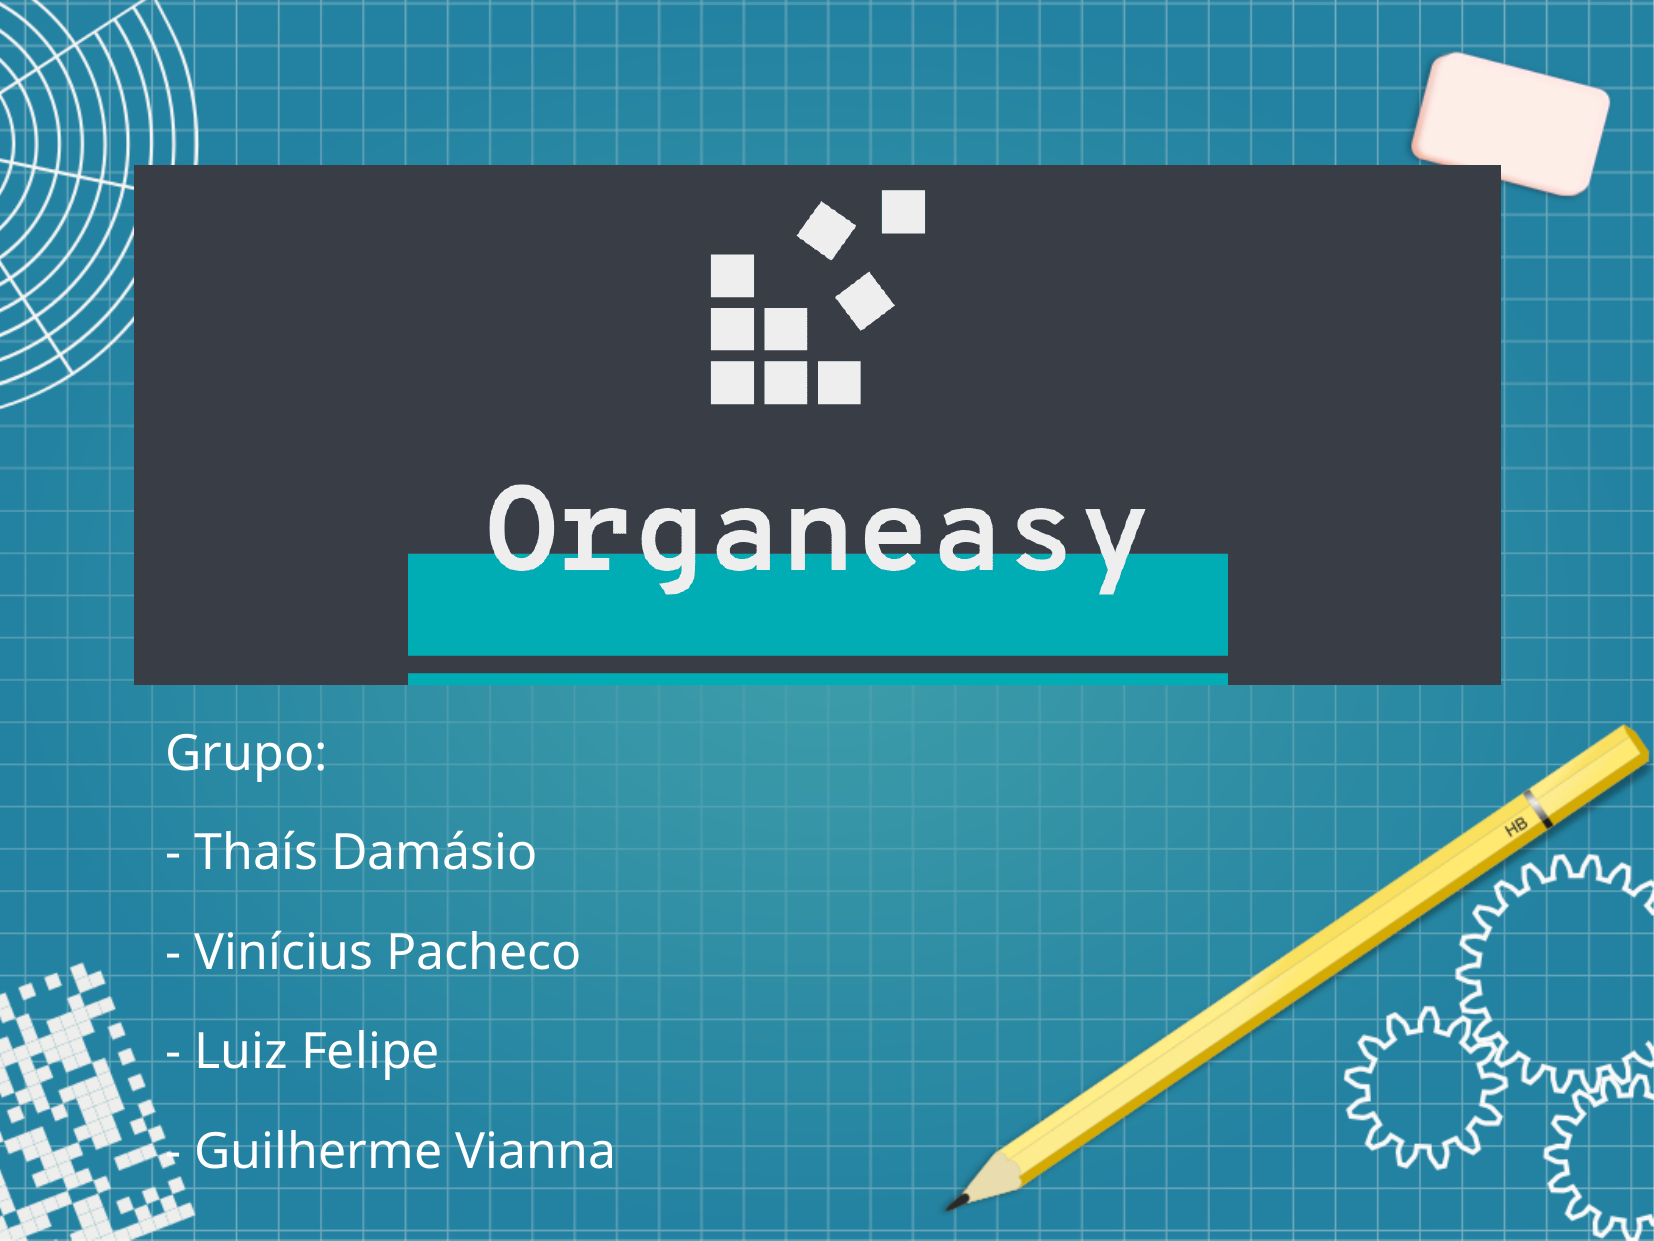

# Grupo:
- Thaís Damásio
- Vinícius Pacheco
- Luiz Felipe
- Guilherme Vianna